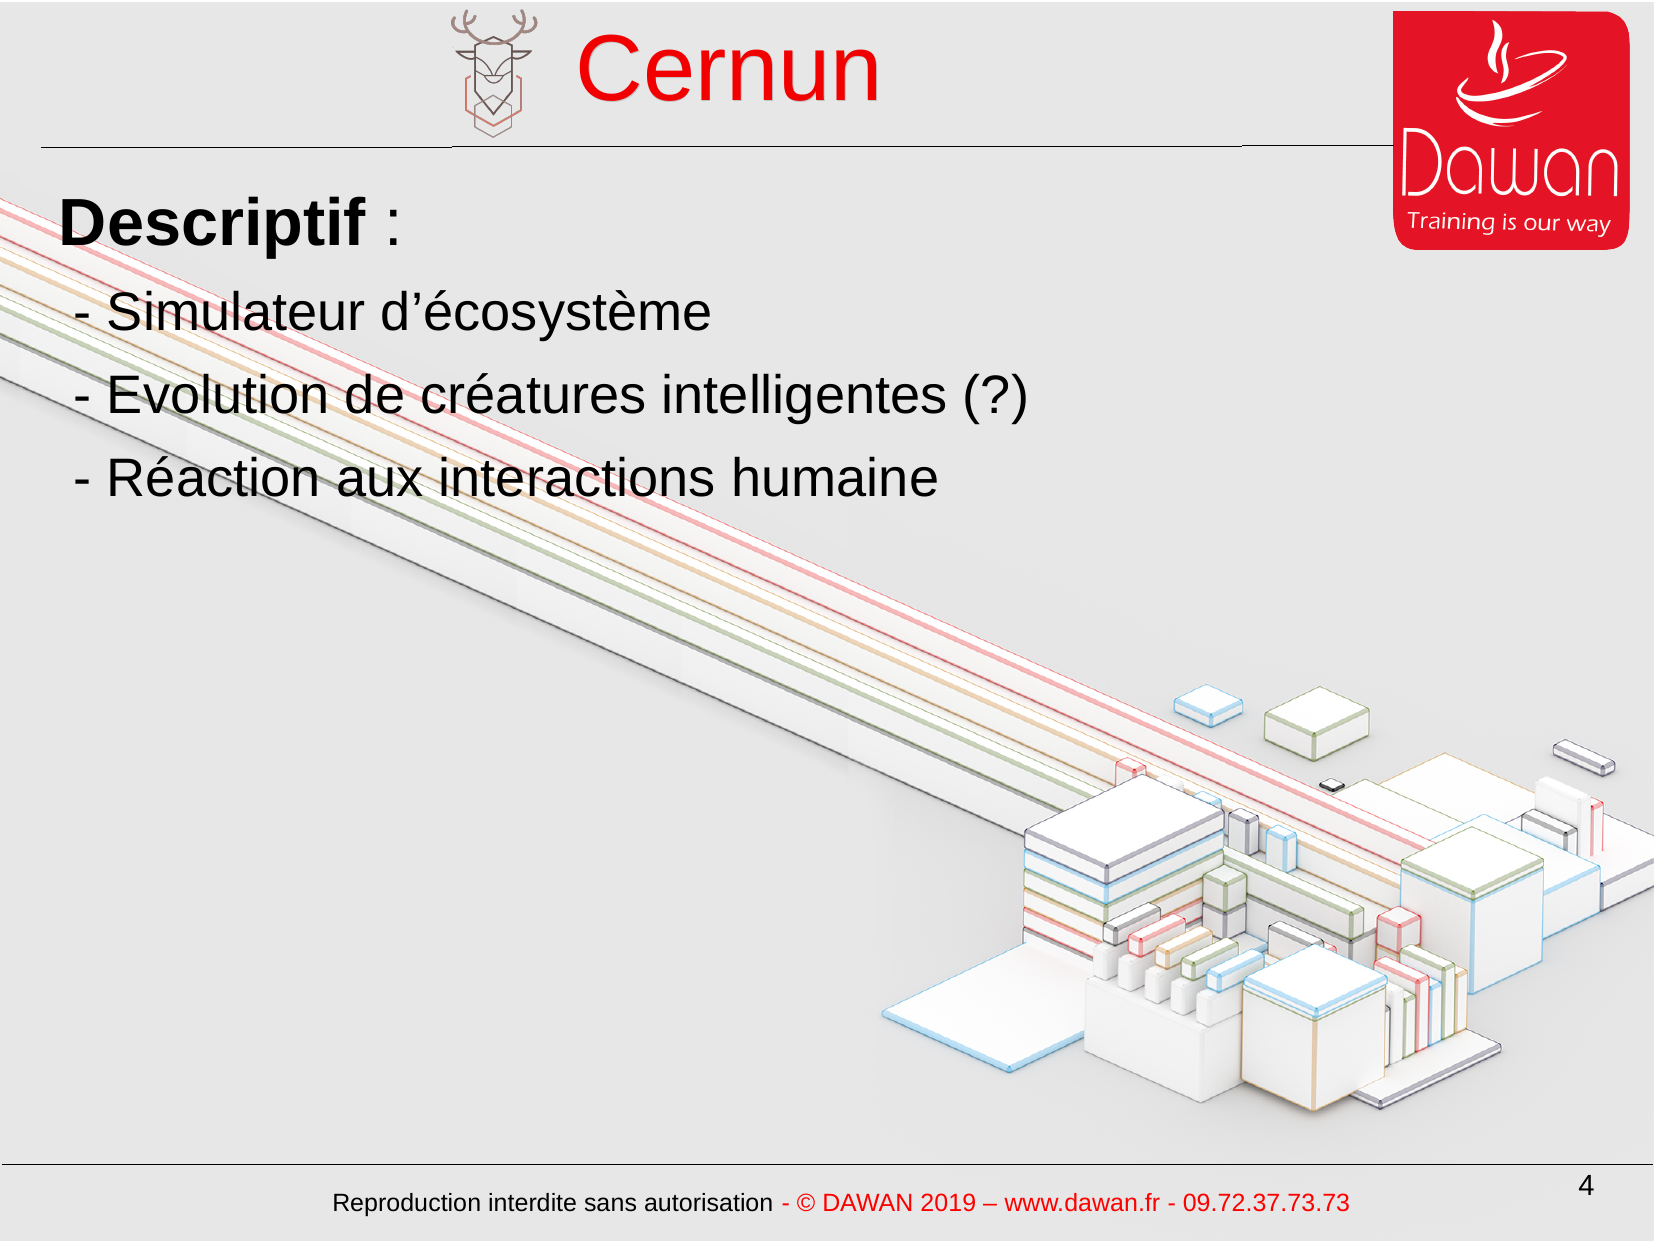

# Cernun
Descriptif :
 - Simulateur d’écosystème
 - Evolution de créatures intelligentes (?)
 - Réaction aux interactions humaine
4